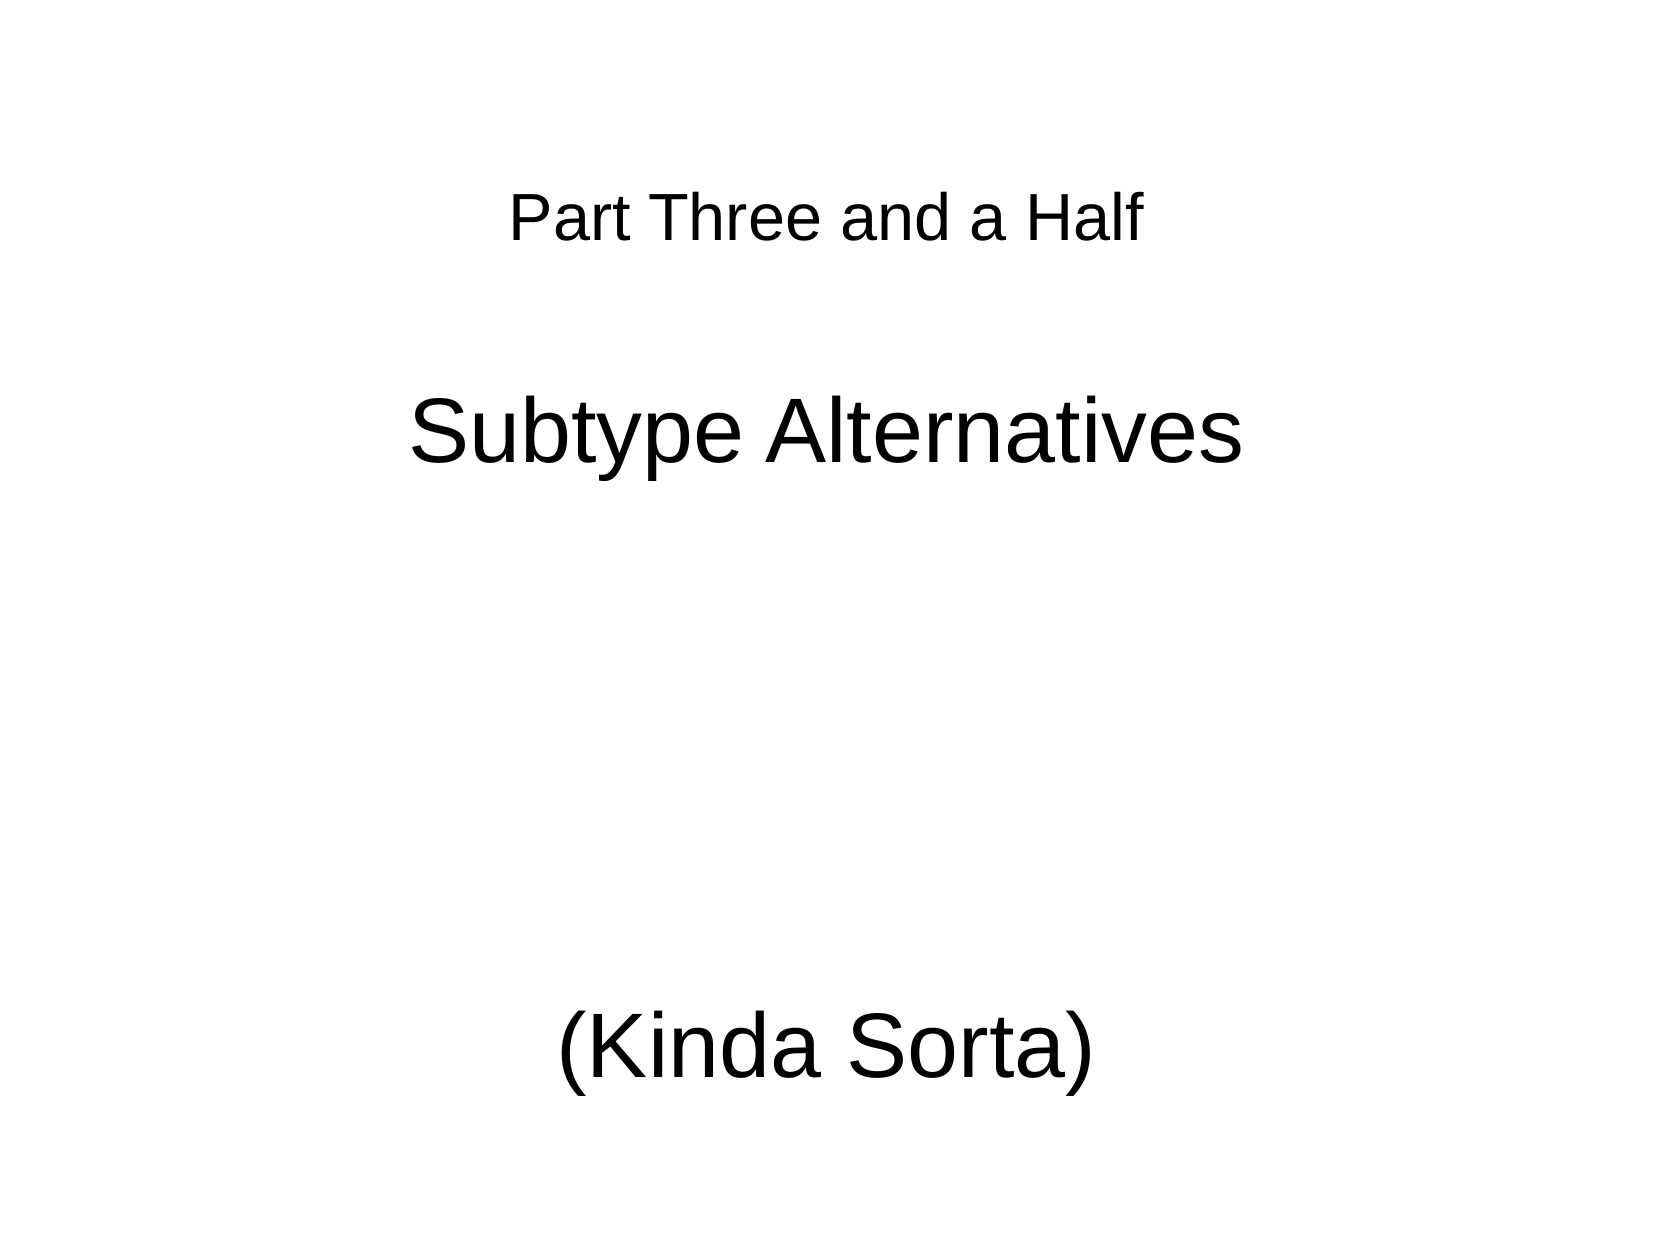

Part Three and a Half
# Subtype Alternatives (Kinda Sorta)